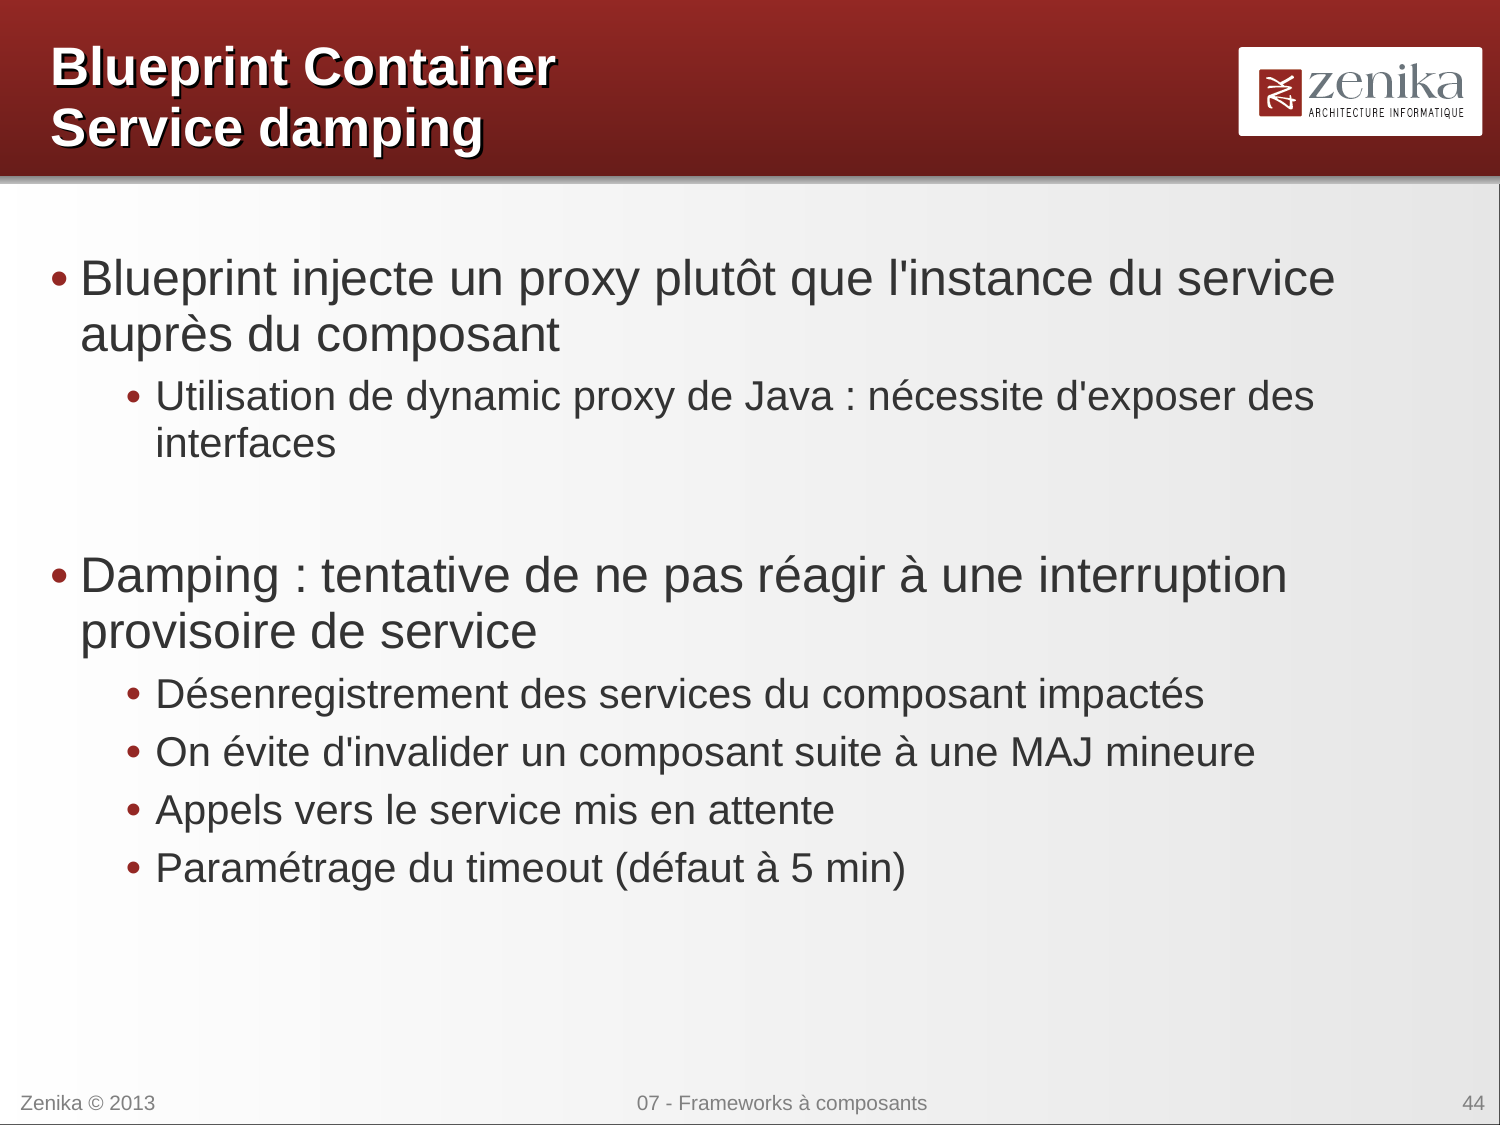

# Blueprint Container Service damping
Blueprint injecte un proxy plutôt que l'instance du service auprès du composant
Utilisation de dynamic proxy de Java : nécessite d'exposer des interfaces
Damping : tentative de ne pas réagir à une interruption provisoire de service
Désenregistrement des services du composant impactés
On évite d'invalider un composant suite à une MAJ mineure
Appels vers le service mis en attente
Paramétrage du timeout (défaut à 5 min)